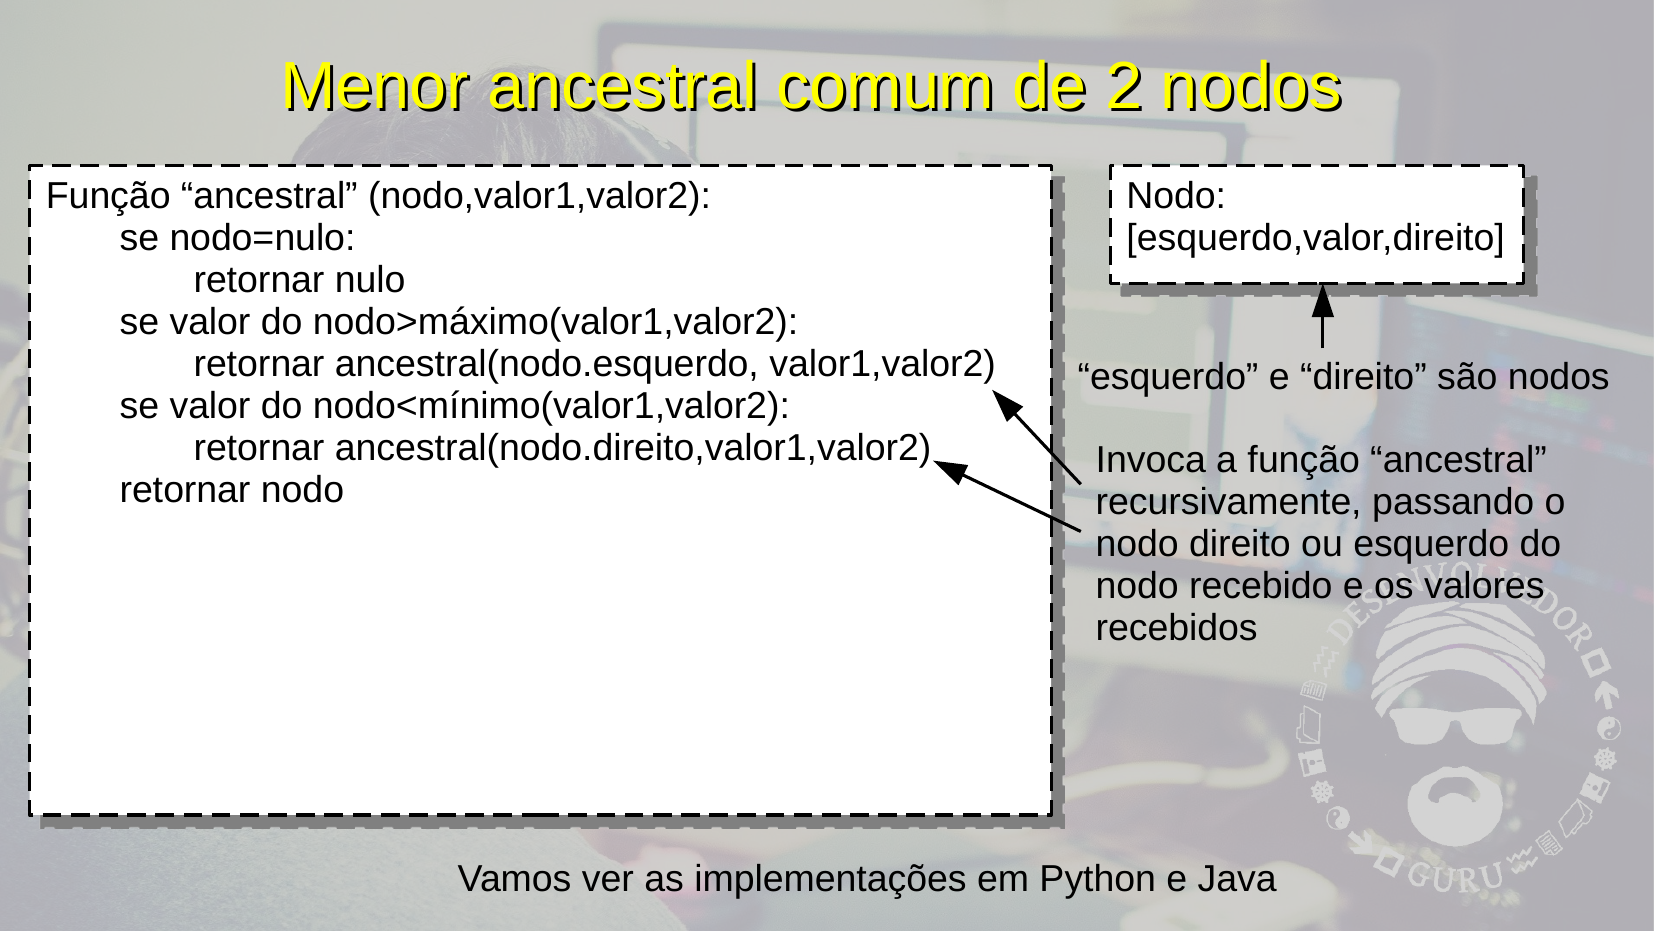

Menor ancestral comum de 2 nodos
Função “ancestral” (nodo,valor1,valor2):
	se nodo=nulo:
		retornar nulo
	se valor do nodo>máximo(valor1,valor2):
		retornar ancestral(nodo.esquerdo, valor1,valor2)
	se valor do nodo<mínimo(valor1,valor2):
		retornar ancestral(nodo.direito,valor1,valor2)
	retornar nodo
Nodo:
[esquerdo,valor,direito]
“esquerdo” e “direito” são nodos
Invoca a função “ancestral” recursivamente, passando o nodo direito ou esquerdo do nodo recebido e os valores recebidos
Vamos ver as implementações em Python e Java